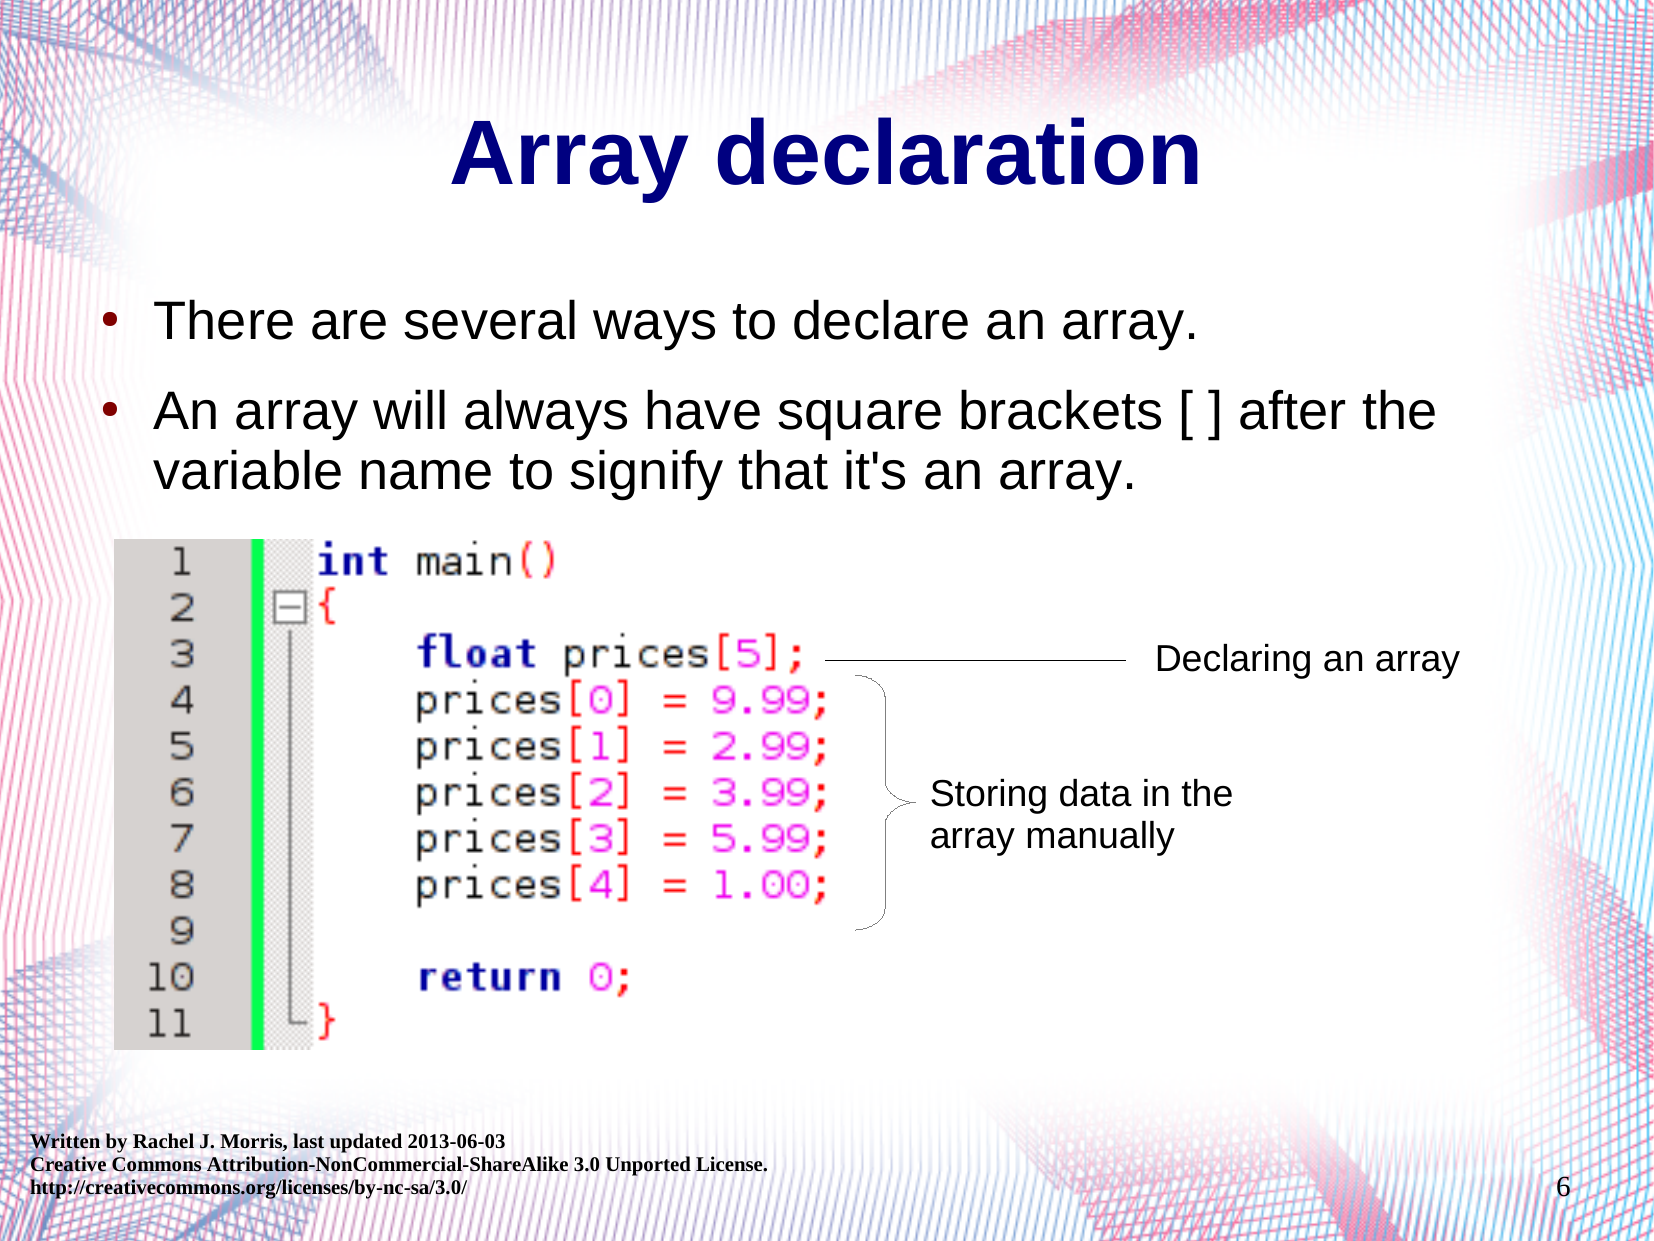

# Array declaration
There are several ways to declare an array.
An array will always have square brackets [ ] after the variable name to signify that it's an array.
Declaring an array
Storing data in the array manually
6